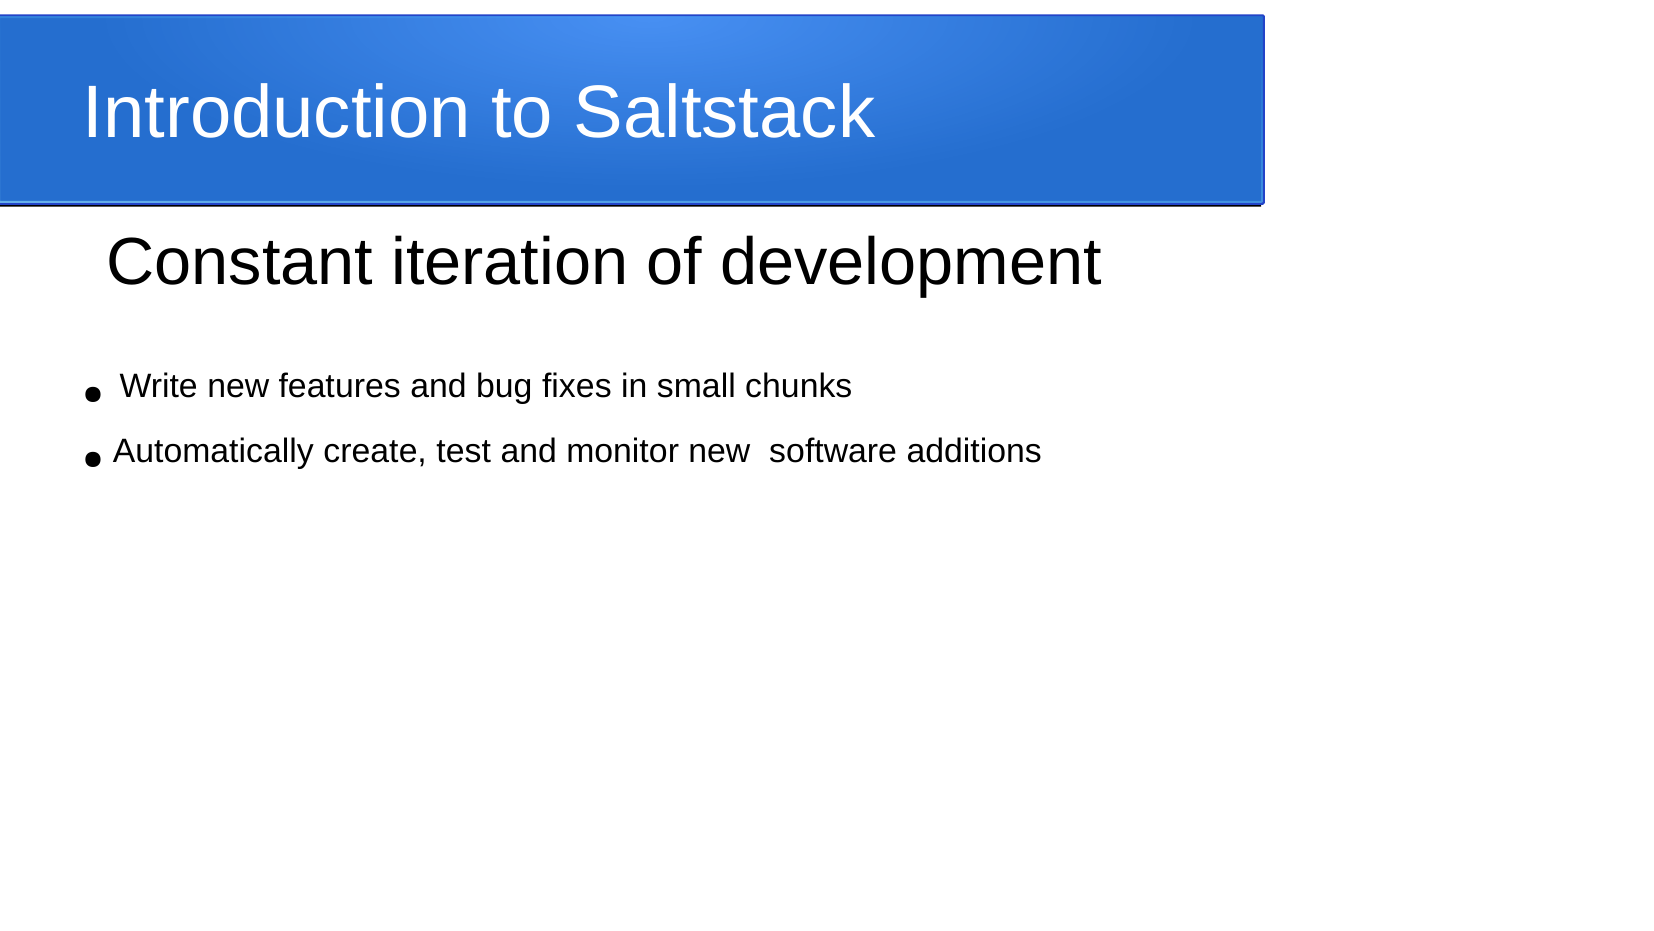

# Introduction to Saltstack
Constant iteration of development
 Write new features and bug fixes in small chunks
 Automatically create, test and monitor new software additions